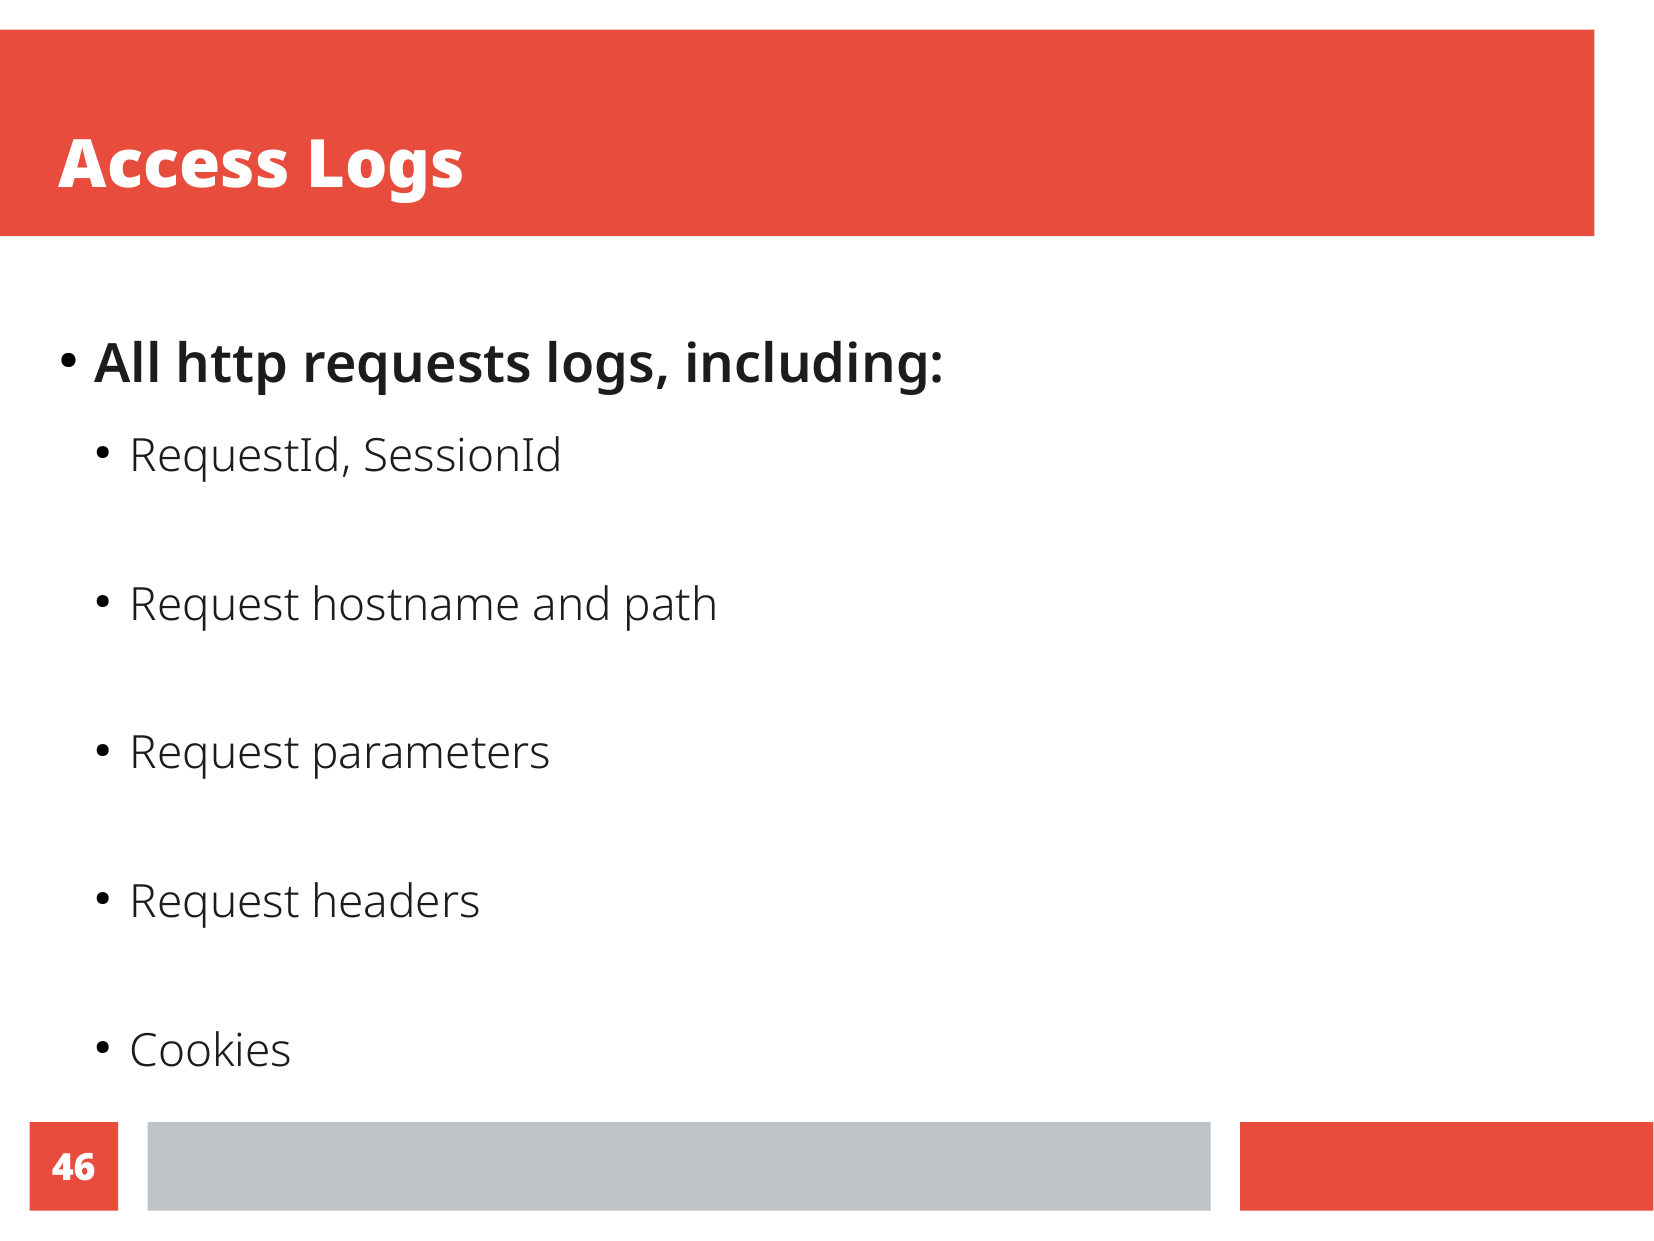

# Access Logs
All http requests logs, including:
RequestId, SessionId
Request hostname and path
Request parameters
Request headers
Cookies
46